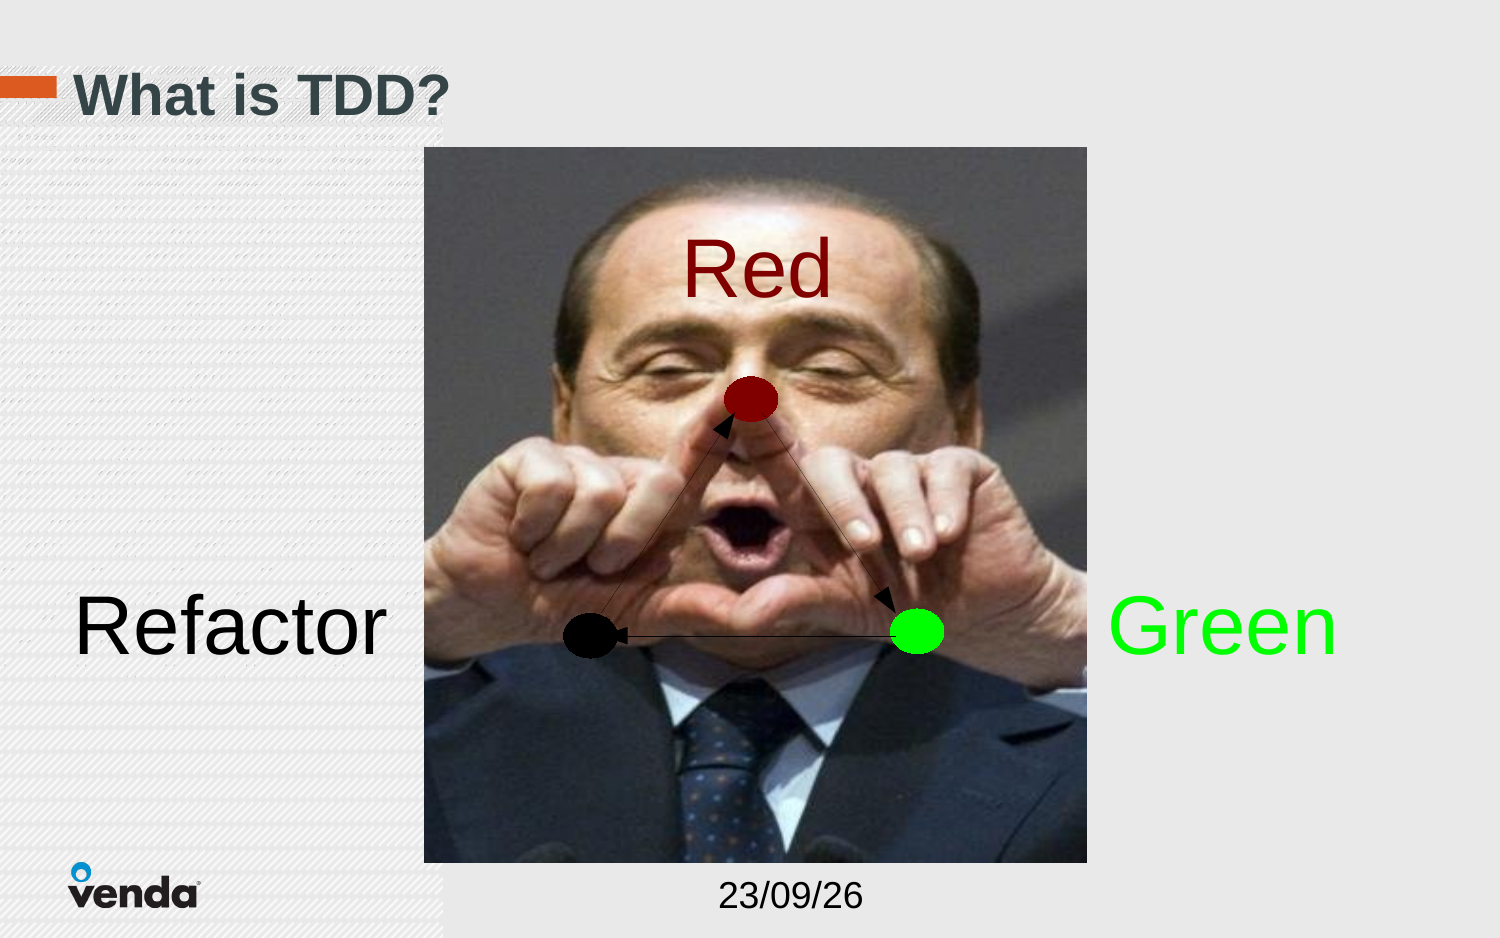

# What is TDD?
Red
Refactor
Green